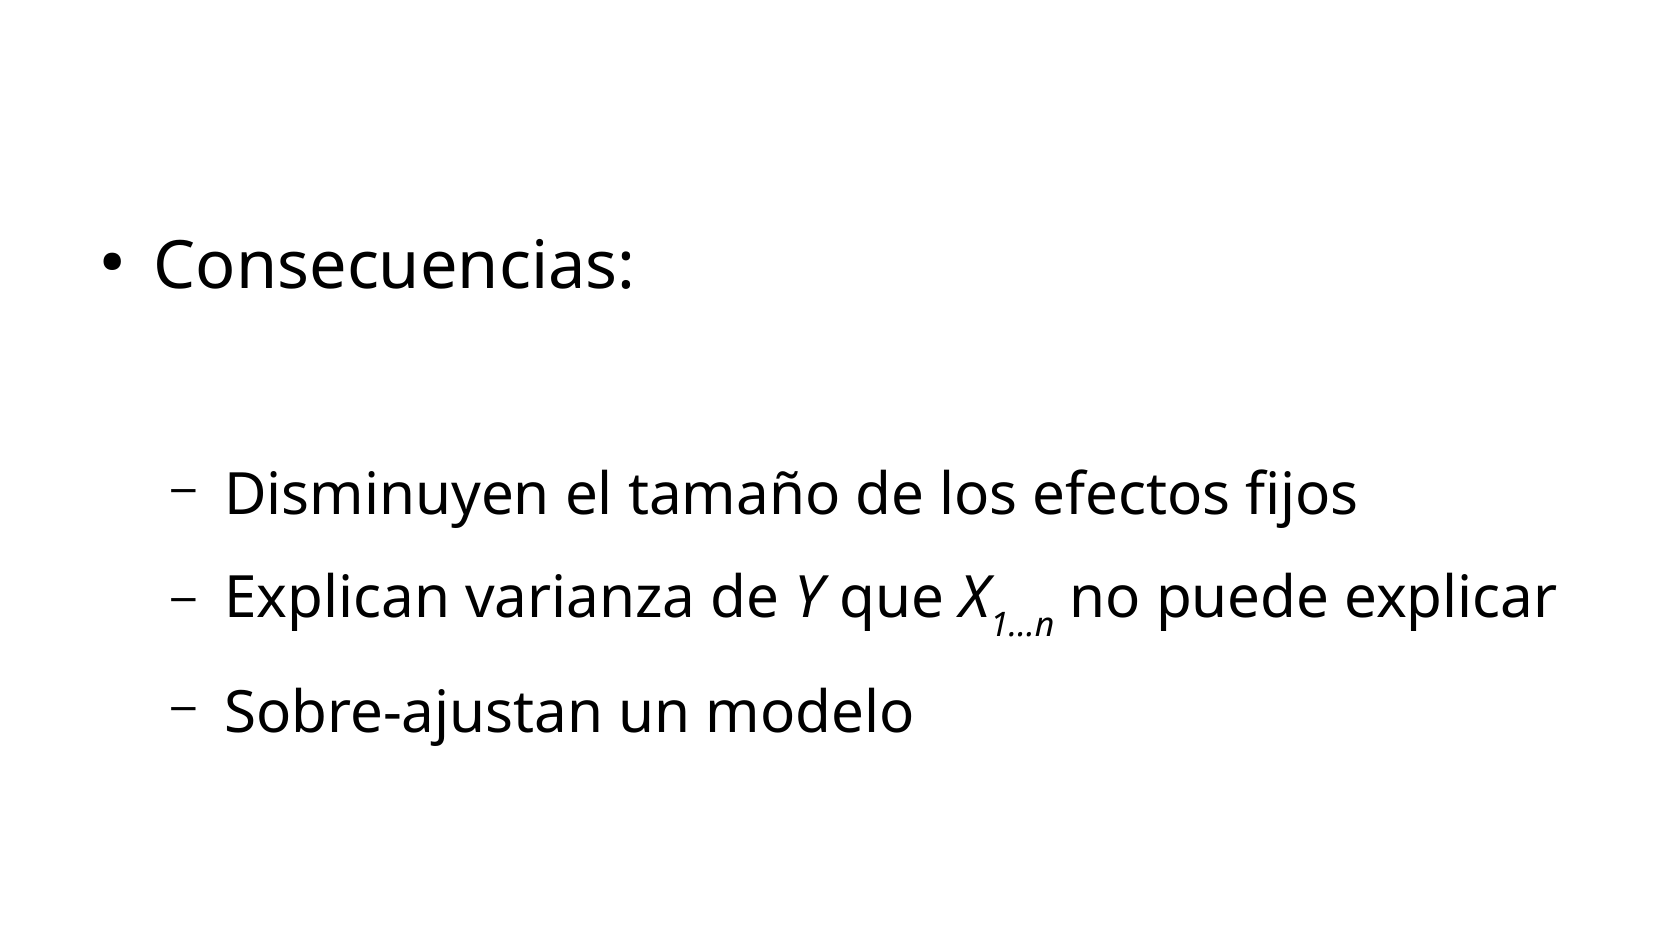

# Consecuencias:
Disminuyen el tamaño de los efectos fijos
Explican varianza de Y que X1...n no puede explicar
Sobre-ajustan un modelo